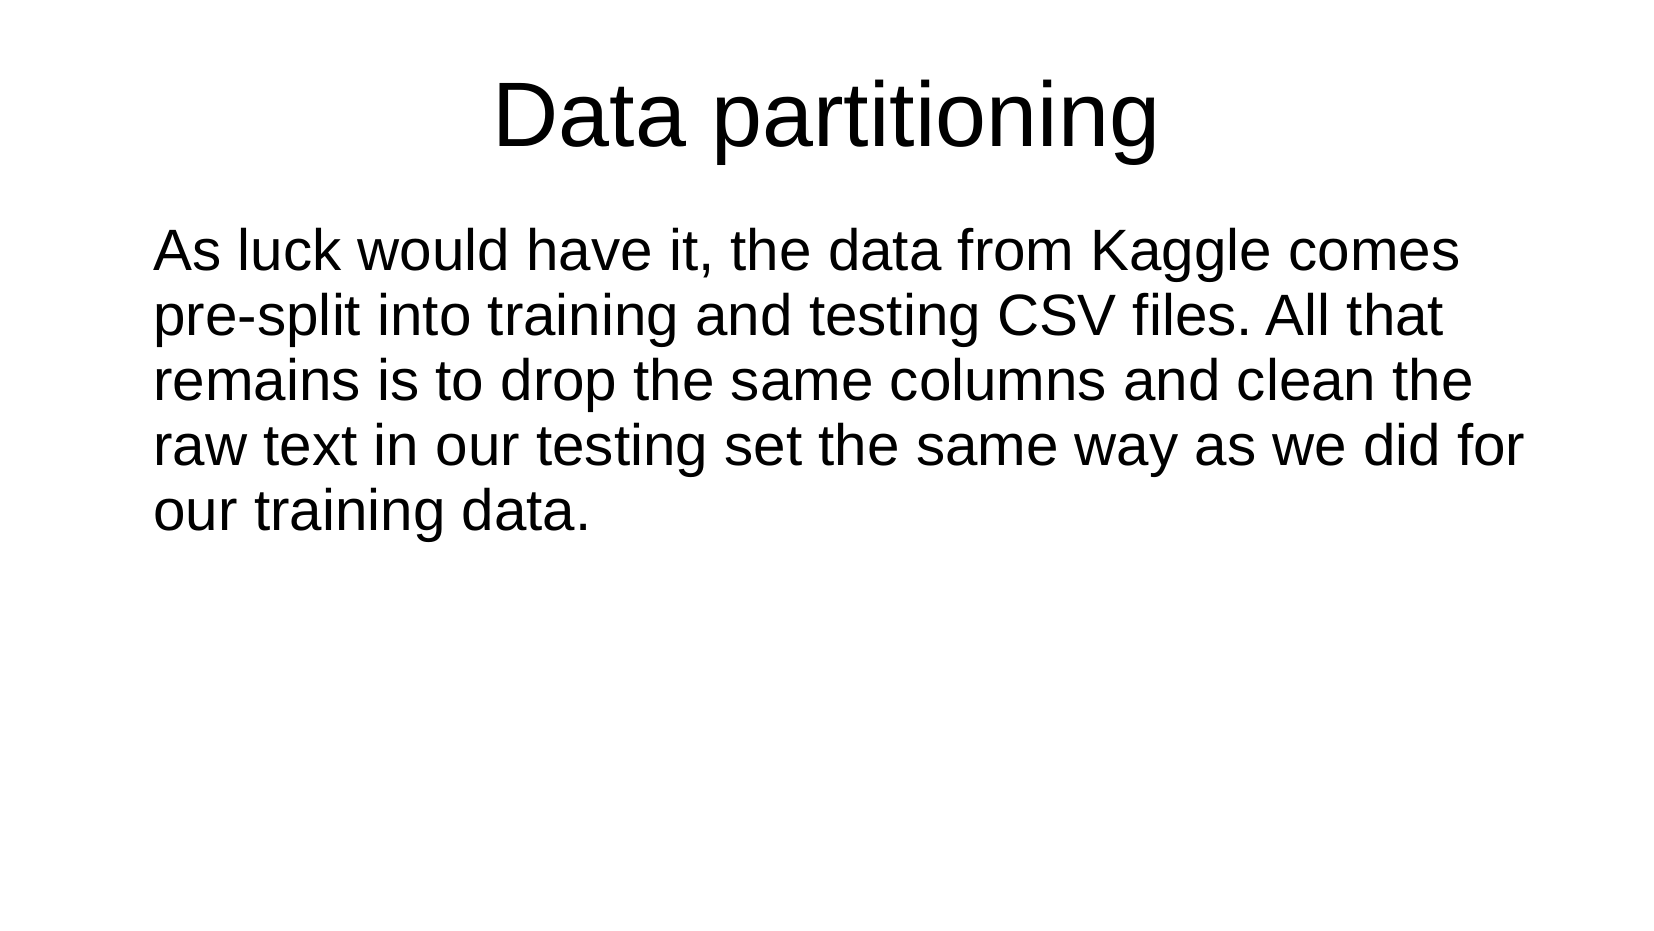

# Data partitioning
As luck would have it, the data from Kaggle comes pre-split into training and testing CSV files. All that remains is to drop the same columns and clean the raw text in our testing set the same way as we did for our training data.